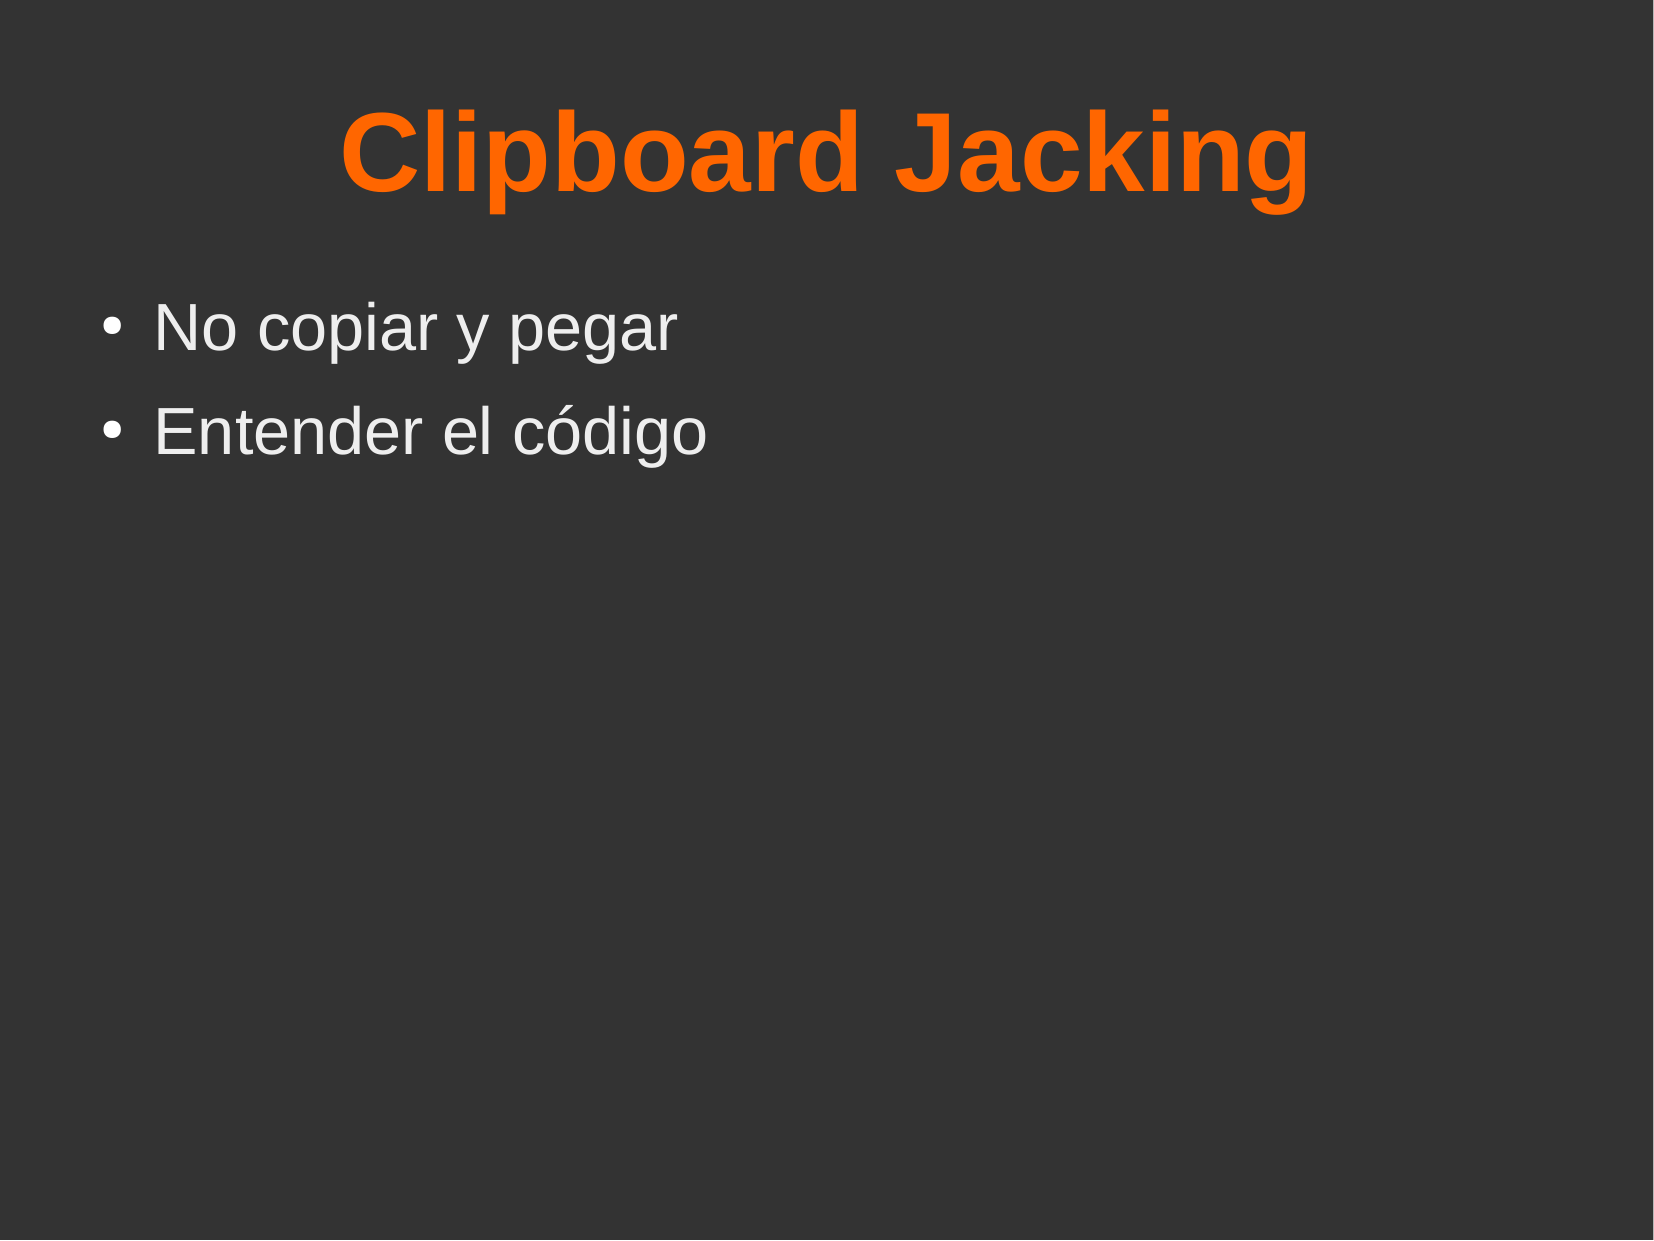

# Clipboard Jacking
No copiar y pegar
Entender el código